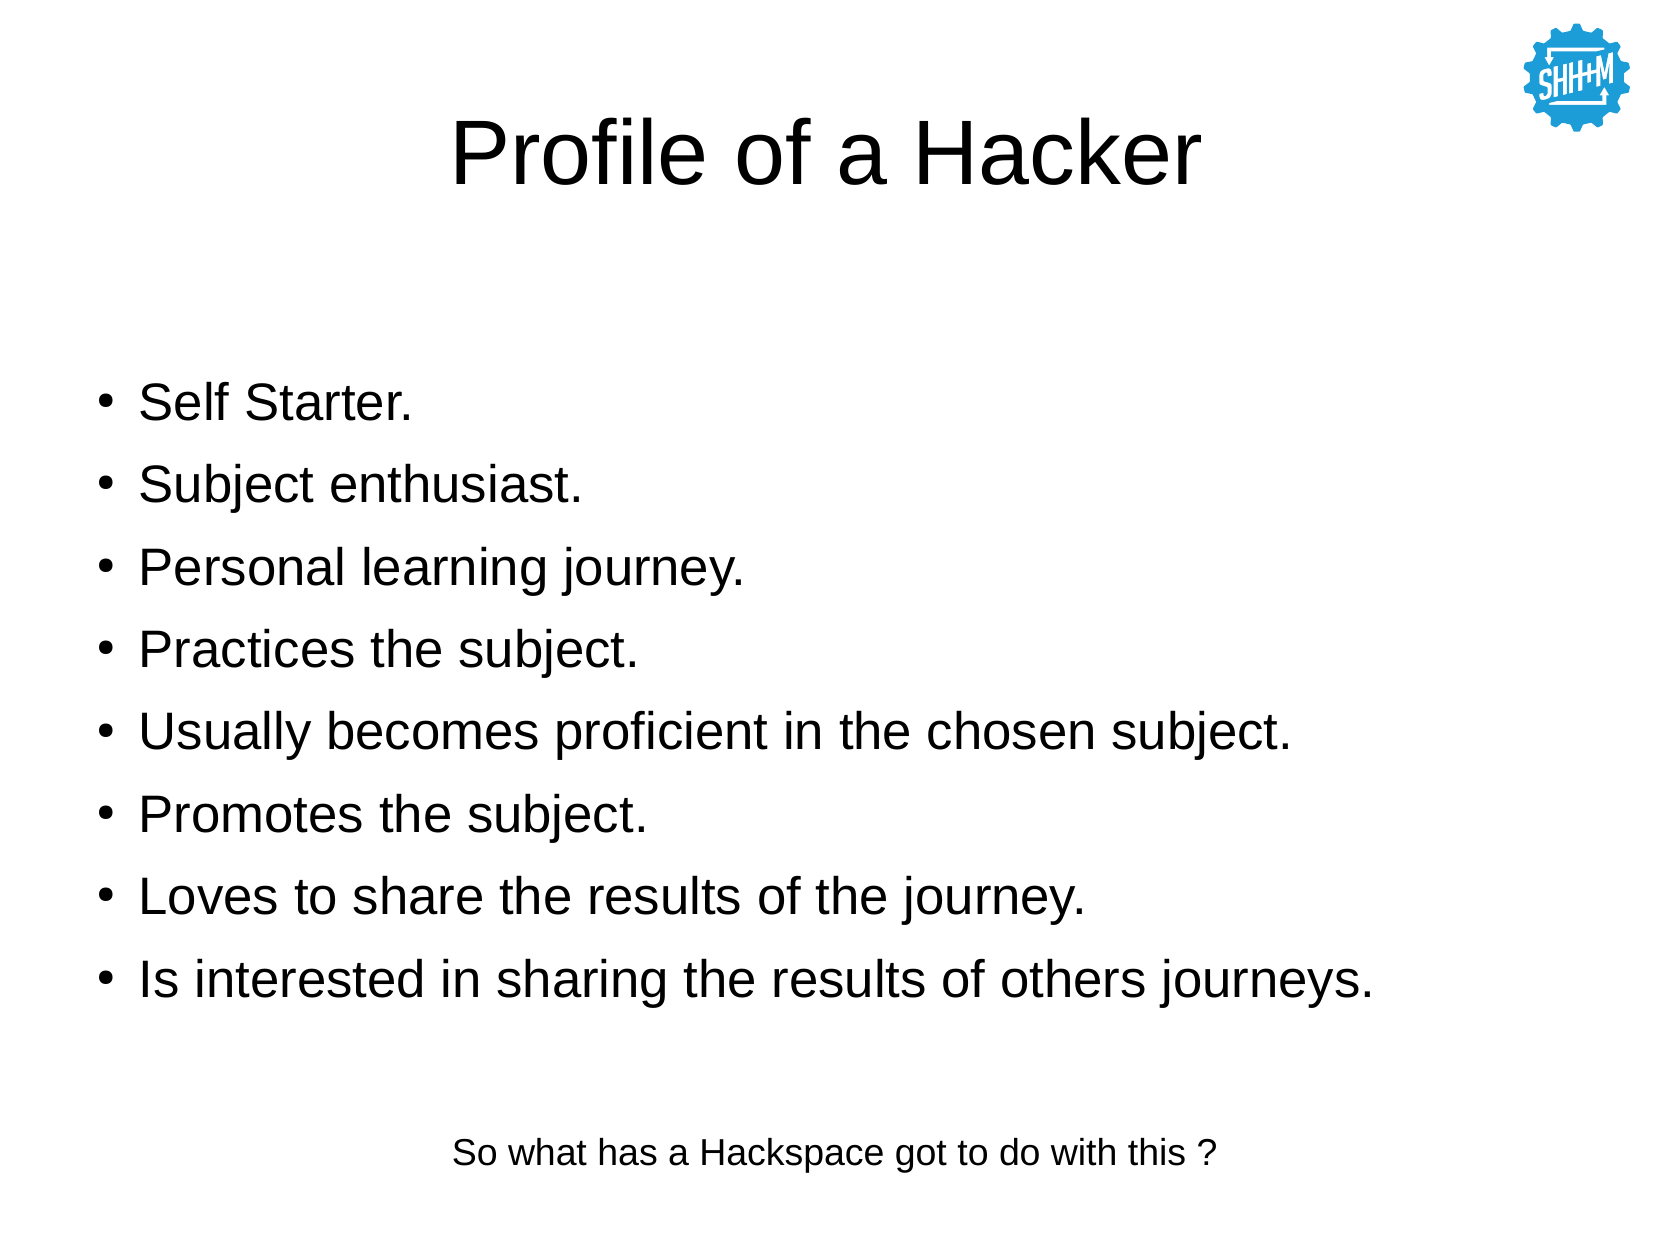

# Profile of a Hacker
Self Starter.
Subject enthusiast.
Personal learning journey.
Practices the subject.
Usually becomes proficient in the chosen subject.
Promotes the subject.
Loves to share the results of the journey.
Is interested in sharing the results of others journeys.
So what has a Hackspace got to do with this ?